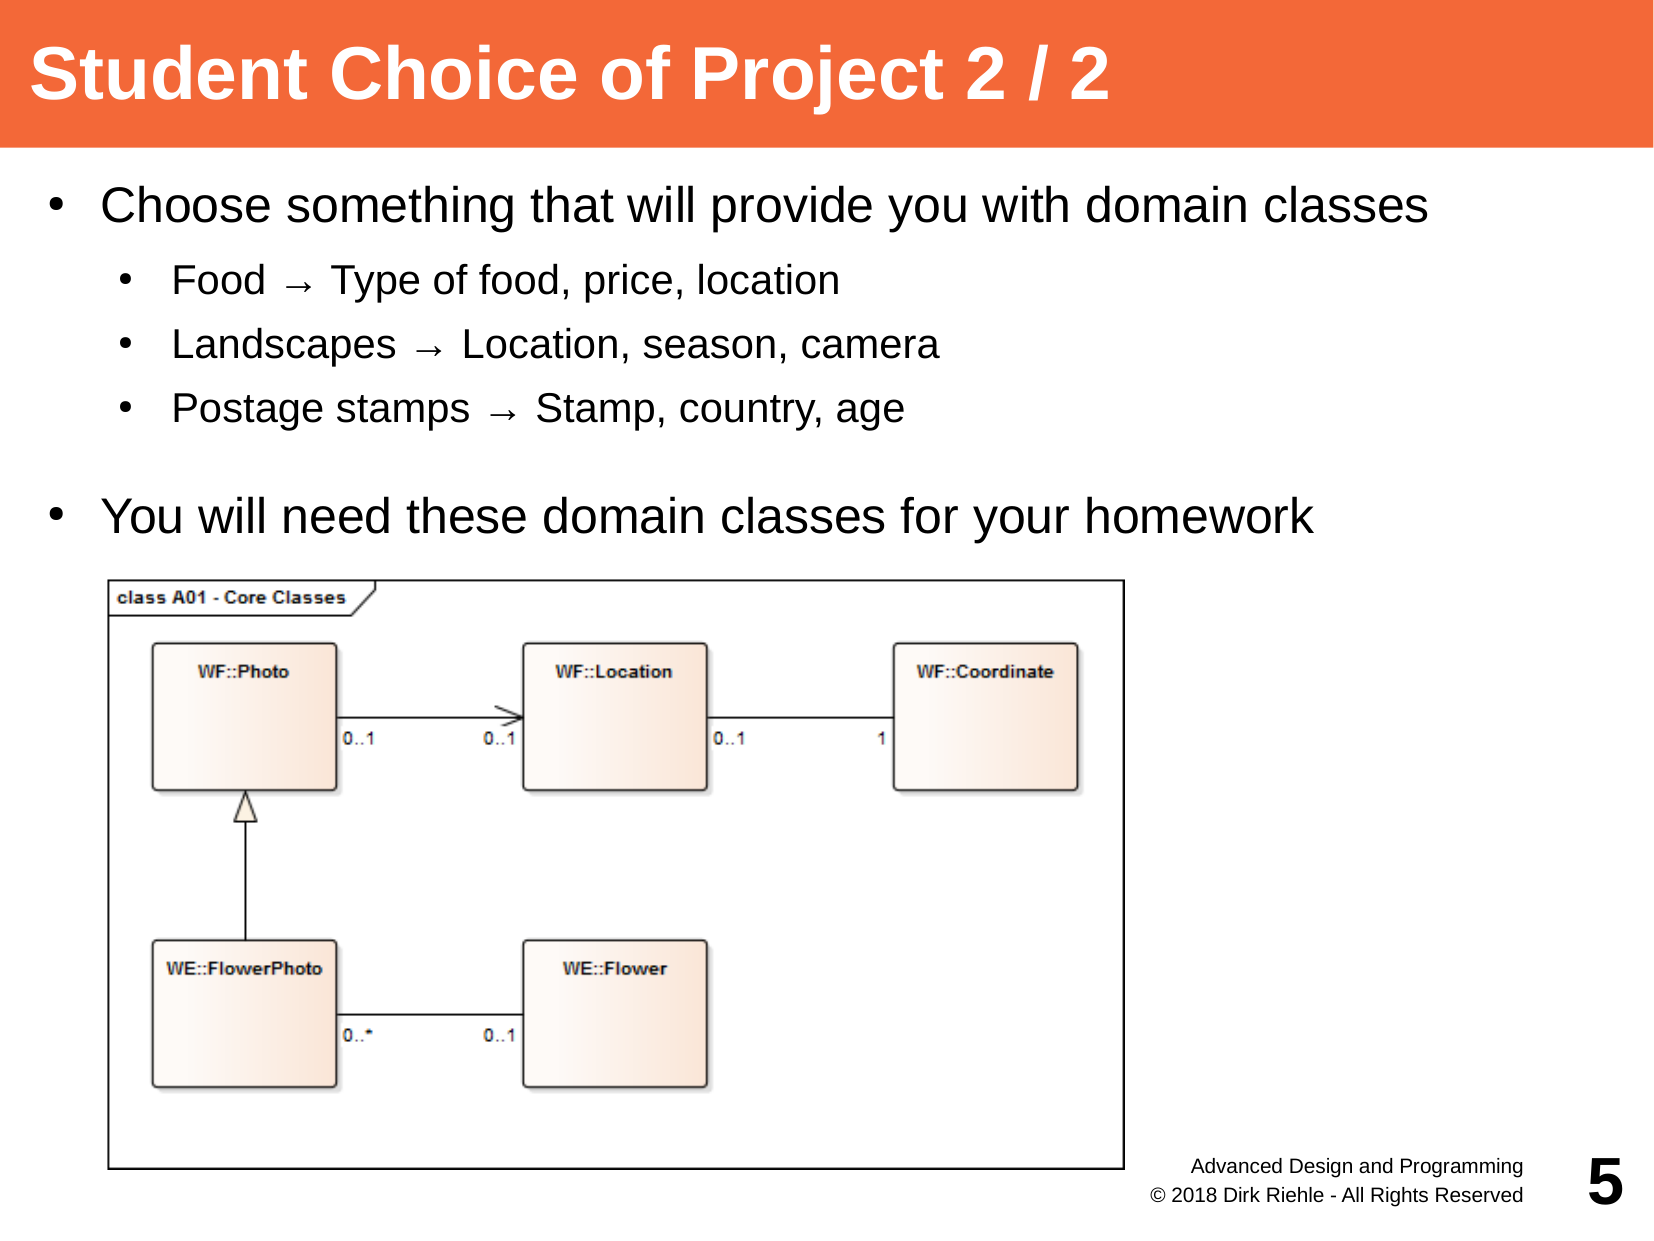

# Student Choice of Project 2 / 2
Choose something that will provide you with domain classes
Food → Type of food, price, location
Landscapes → Location, season, camera
Postage stamps → Stamp, country, age
You will need these domain classes for your homework
Advanced Design and Programming
5
© 2018 Dirk Riehle - All Rights Reserved